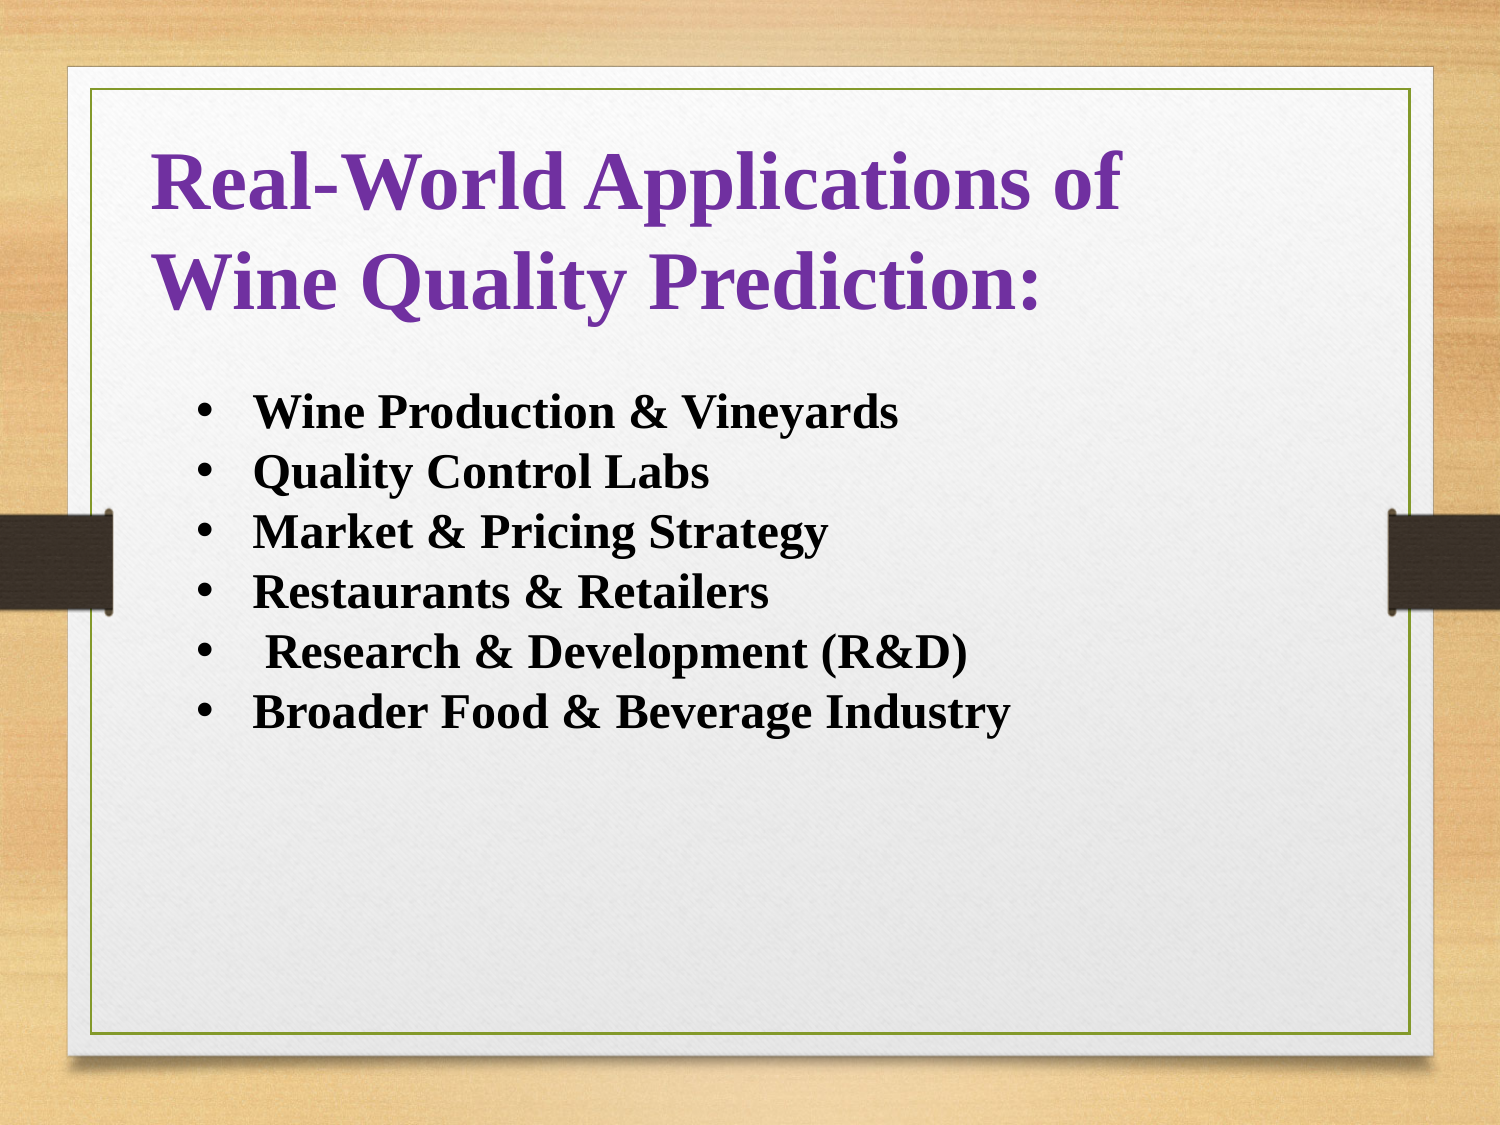

Real-World Applications of Wine Quality Prediction:
Wine Production & Vineyards
Quality Control Labs
Market & Pricing Strategy
Restaurants & Retailers
 Research & Development (R&D)
Broader Food & Beverage Industry